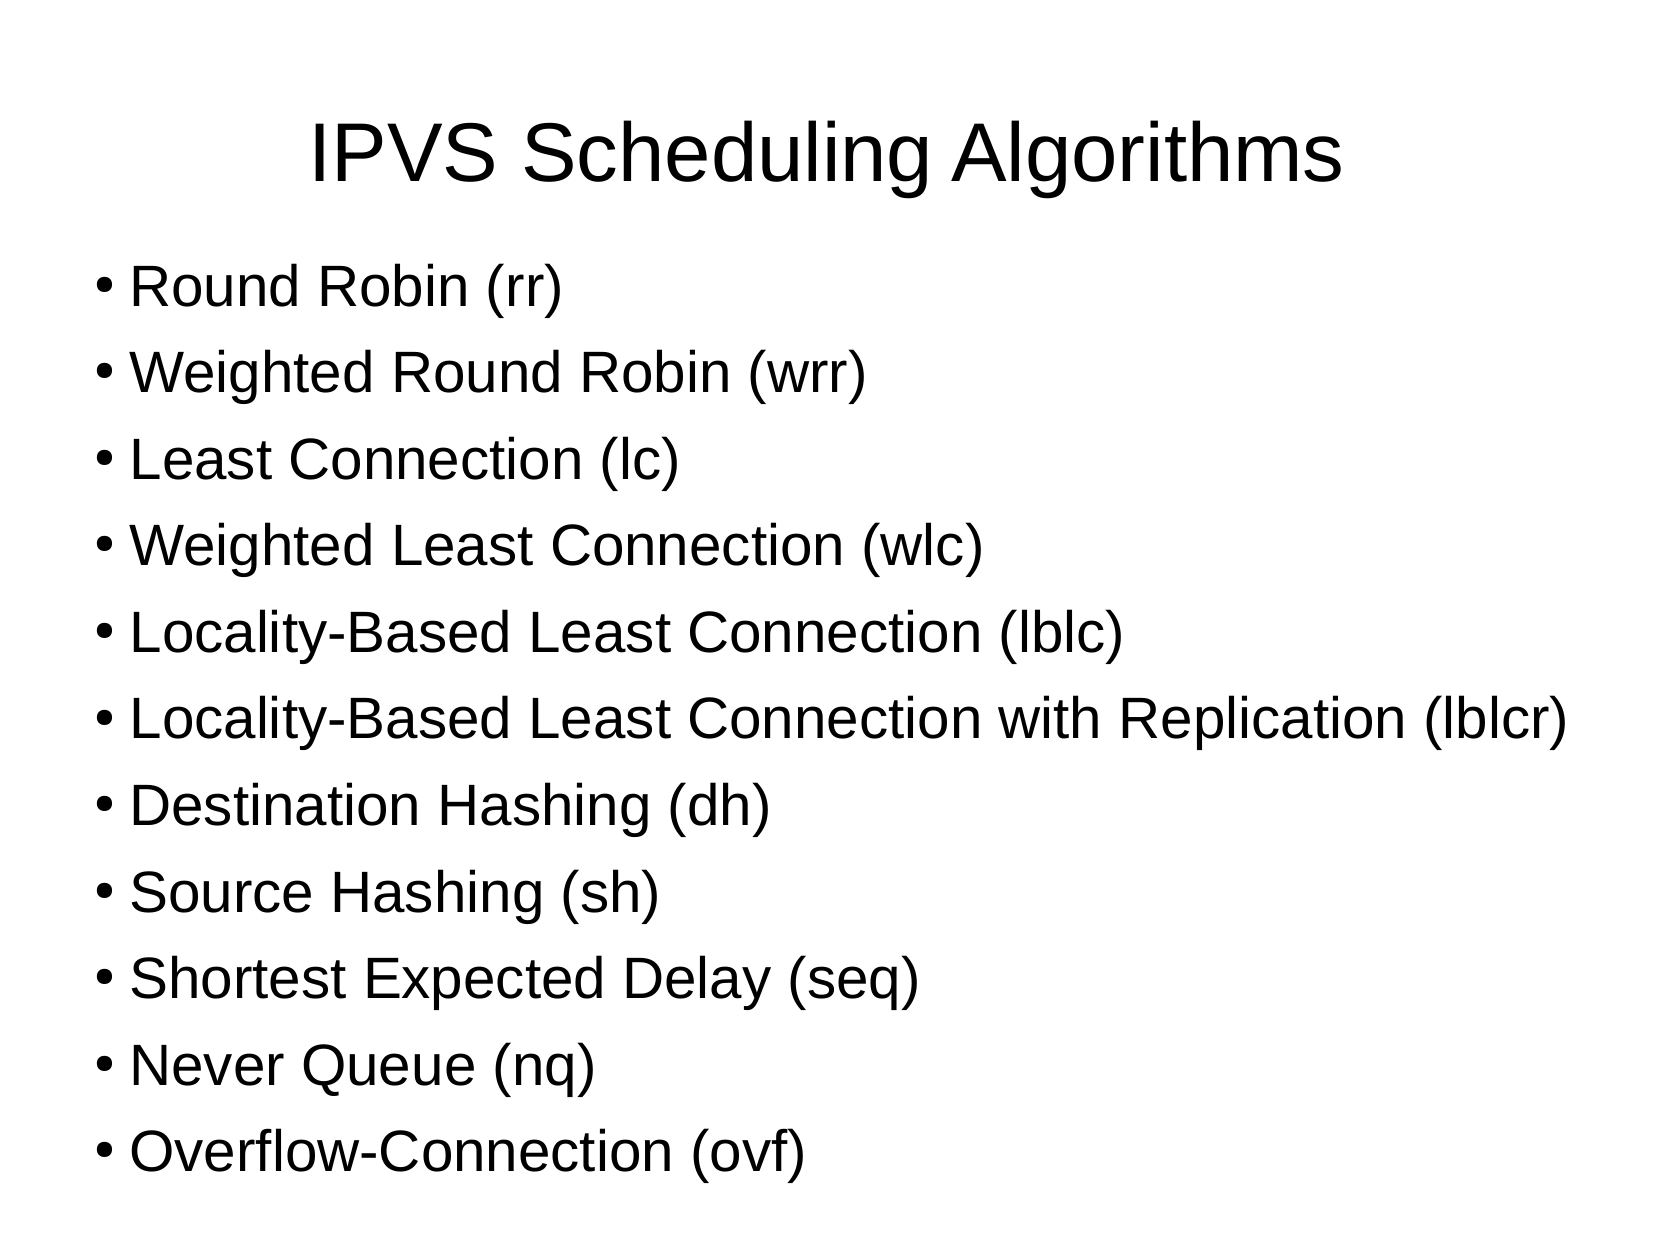

# IPVS Scheduling Algorithms
Round Robin (rr)
Weighted Round Robin (wrr)
Least Connection (lc)
Weighted Least Connection (wlc)
Locality-Based Least Connection (lblc)
Locality-Based Least Connection with Replication (lblcr)
Destination Hashing (dh)
Source Hashing (sh)
Shortest Expected Delay (seq)
Never Queue (nq)
Overflow-Connection (ovf)